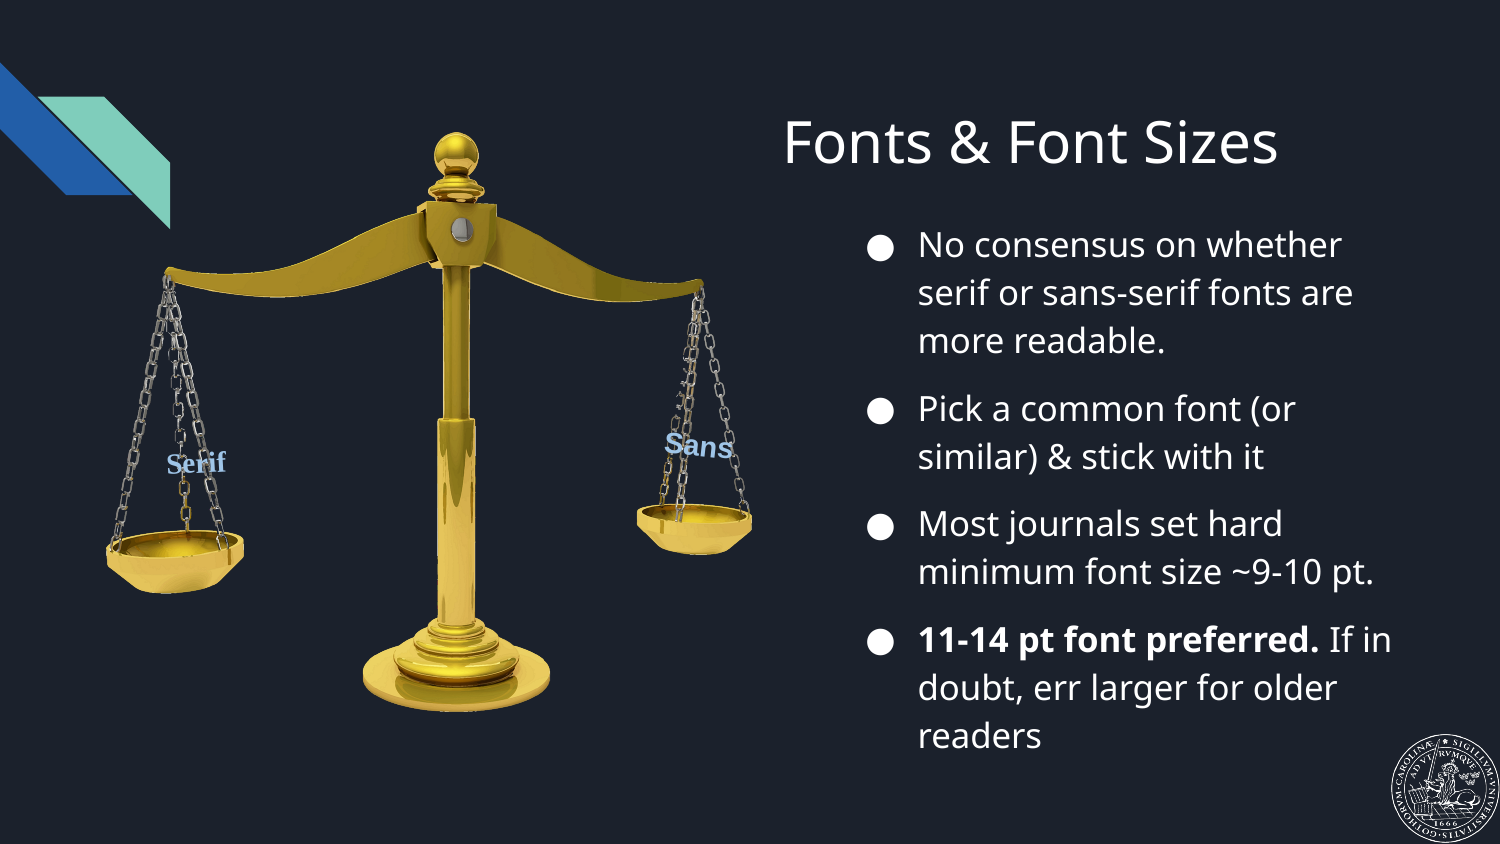

# Fonts & Font Sizes
No consensus on whether serif or sans-serif fonts are more readable.
Pick a common font (or similar) & stick with it
Most journals set hard minimum font size ~9-10 pt.
11-14 pt font preferred. If in doubt, err larger for older readers
Sans
Serif